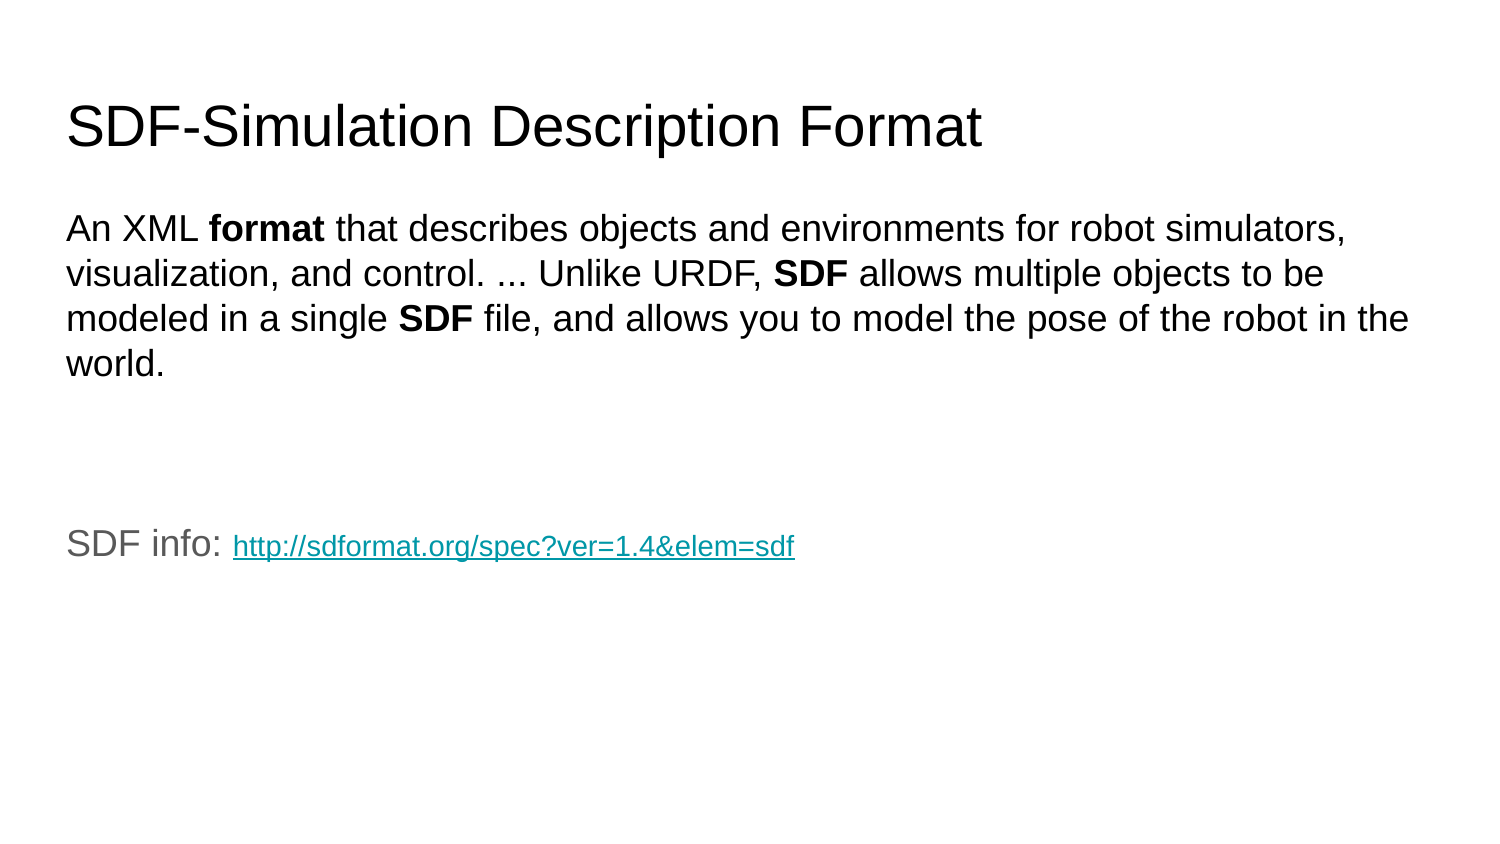

# SDF-Simulation Description Format
An XML format that describes objects and environments for robot simulators, visualization, and control. ... Unlike URDF, SDF allows multiple objects to be modeled in a single SDF file, and allows you to model the pose of the robot in the world.
SDF info: http://sdformat.org/spec?ver=1.4&elem=sdf